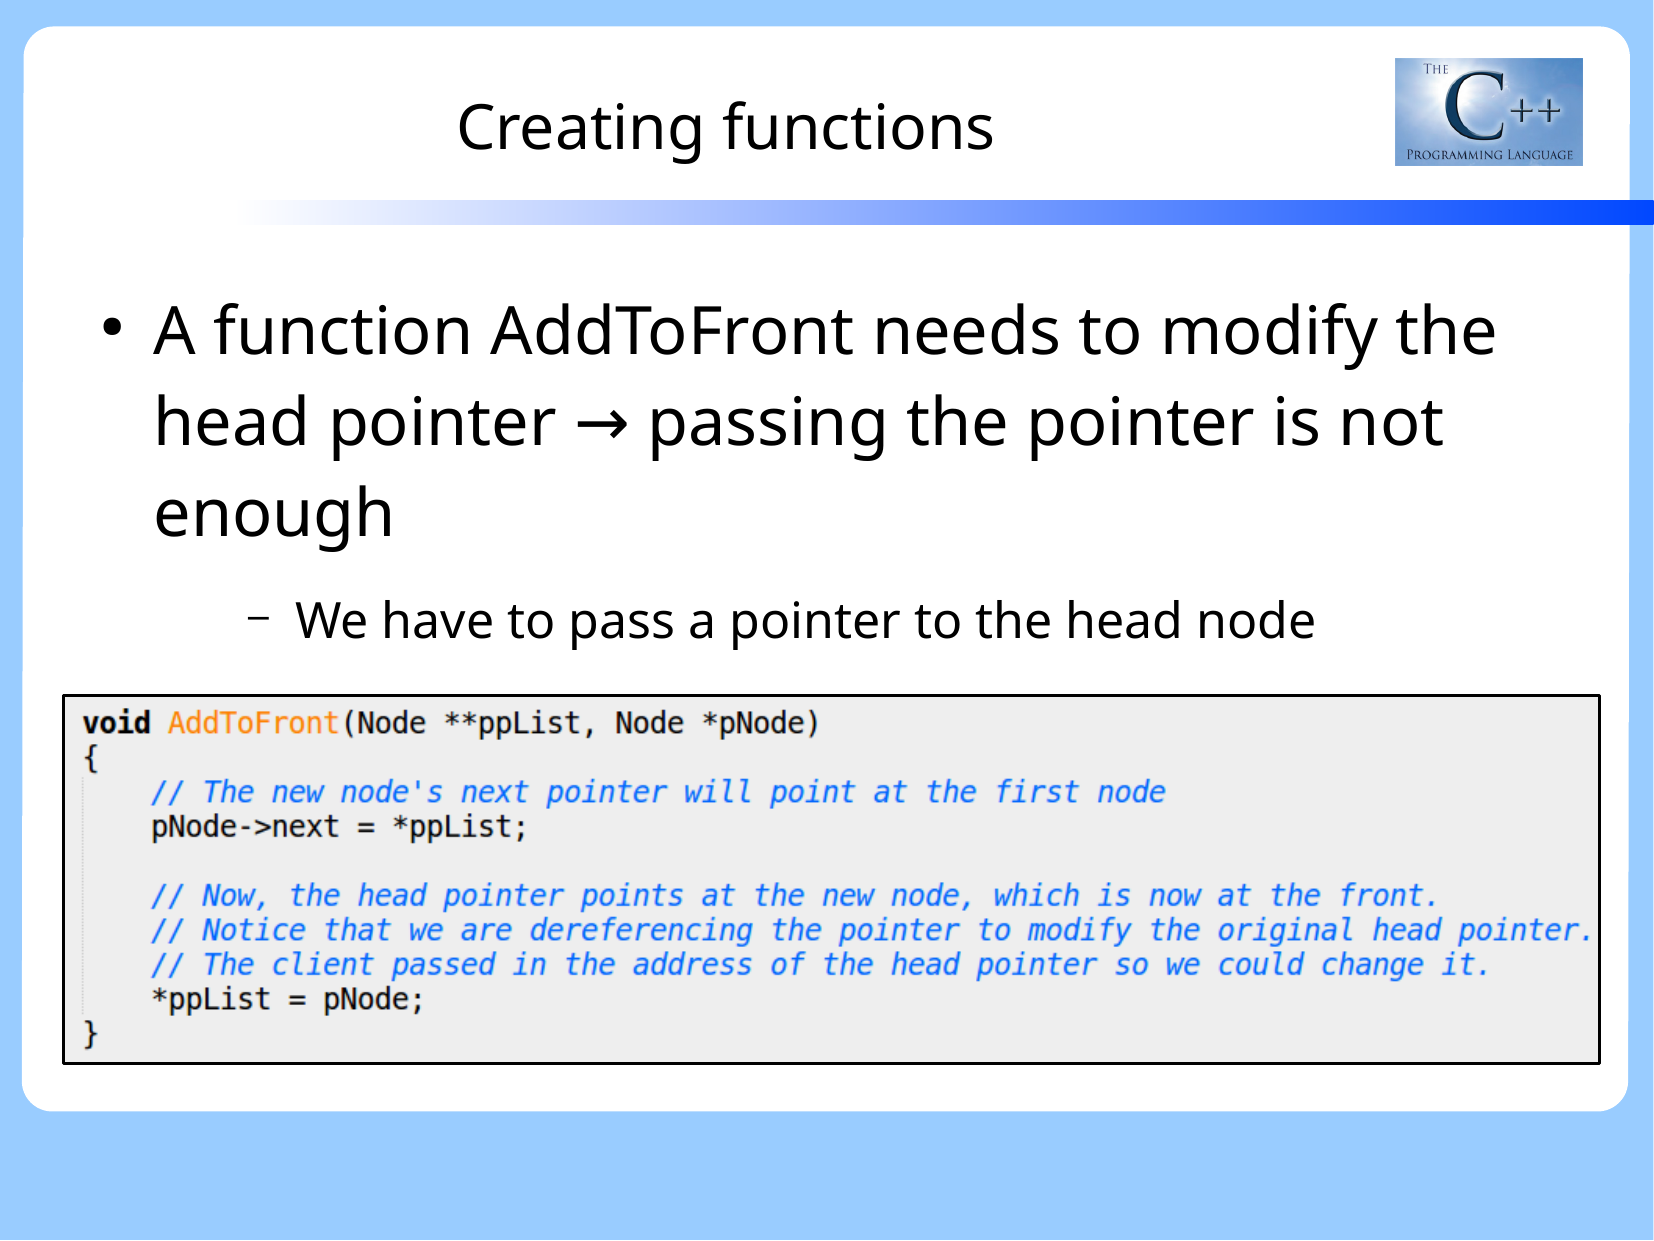

# Creating functions
A function AddToFront needs to modify the head pointer → passing the pointer is not enough
We have to pass a pointer to the head node